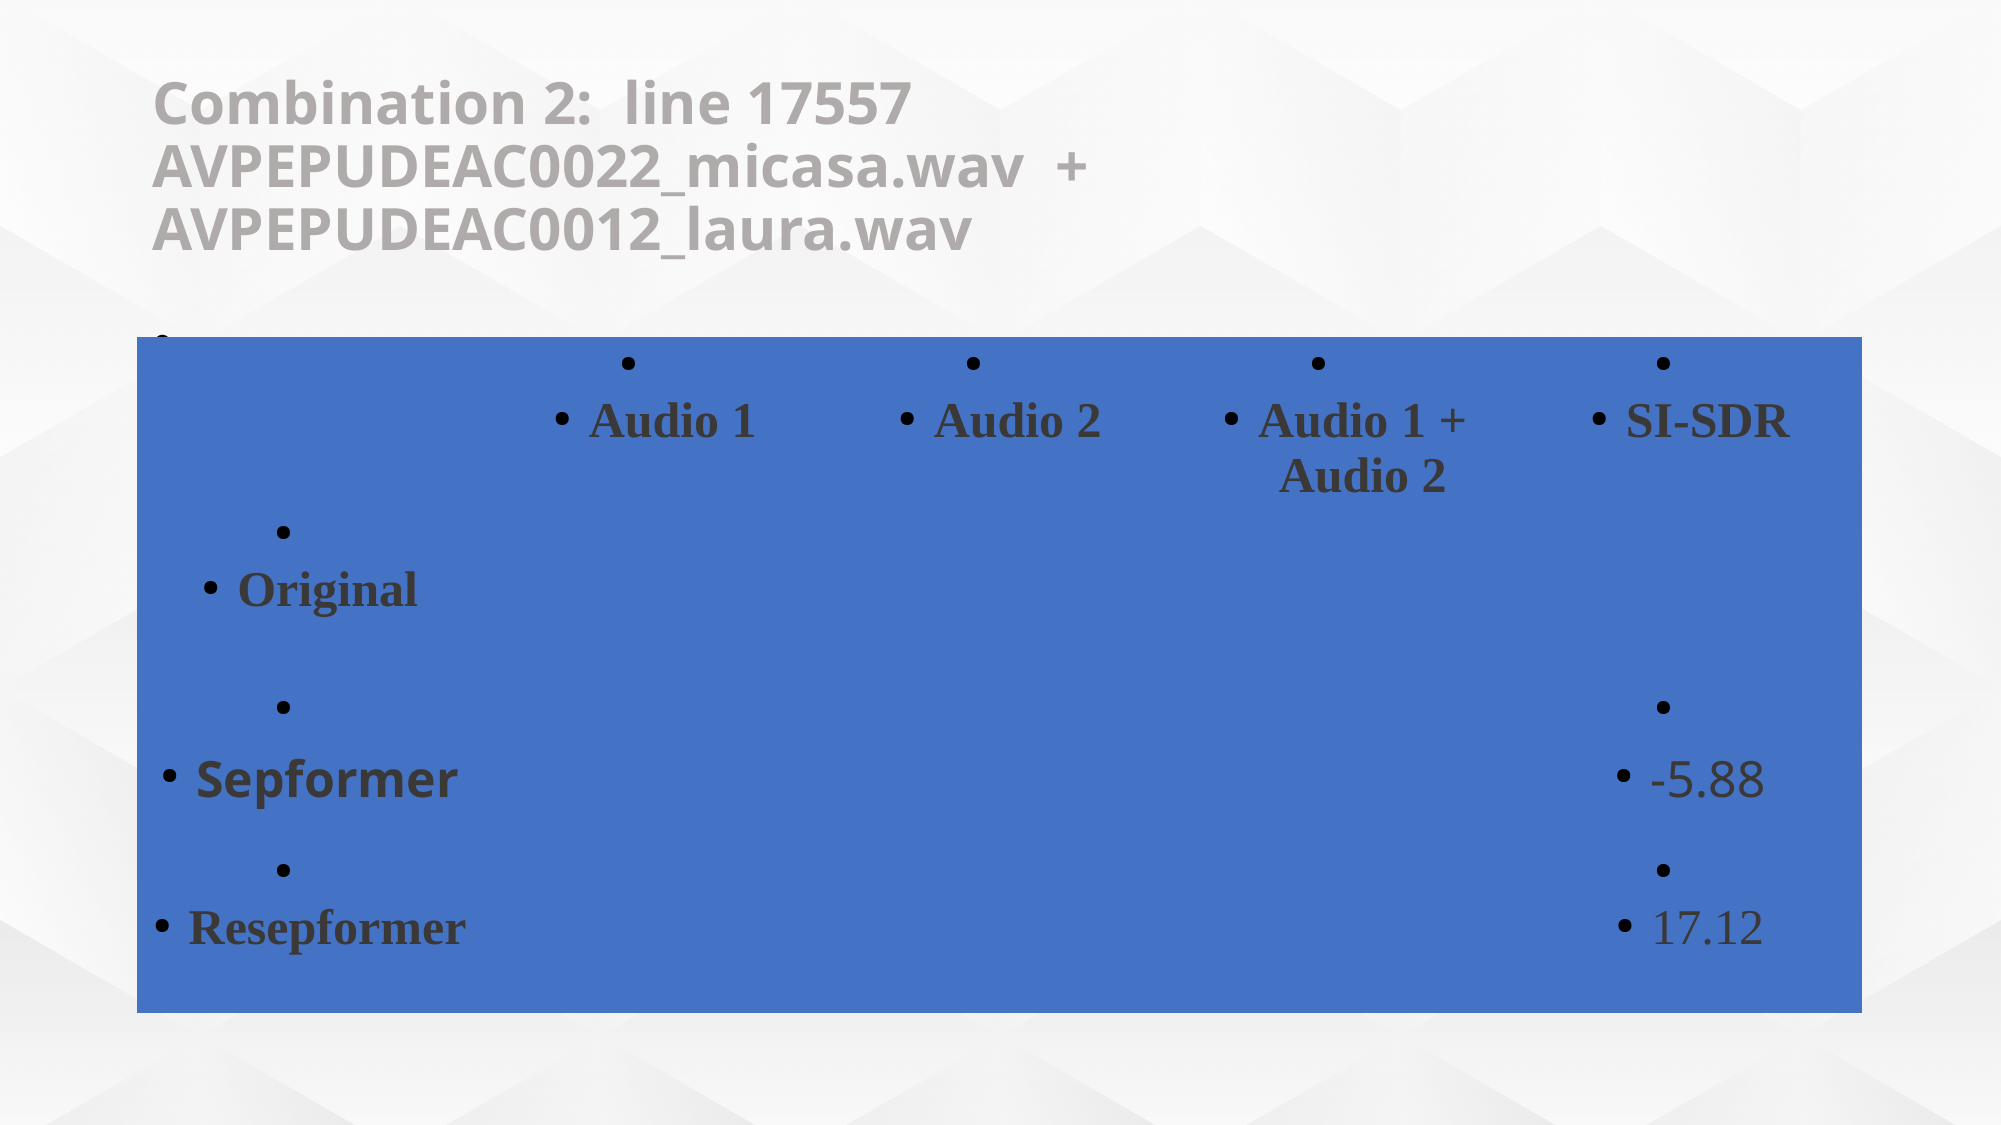

# Combination 2: line 17557 AVPEPUDEAC0022_micasa.wav + AVPEPUDEAC0012_laura.wav
| | Audio 1 | Audio 2 | Audio 1 + Audio 2 | SI-SDR |
| --- | --- | --- | --- | --- |
| Original | | | | |
| Sepformer | | | | -5.88 |
| Resepformer | | | | 17.12 |